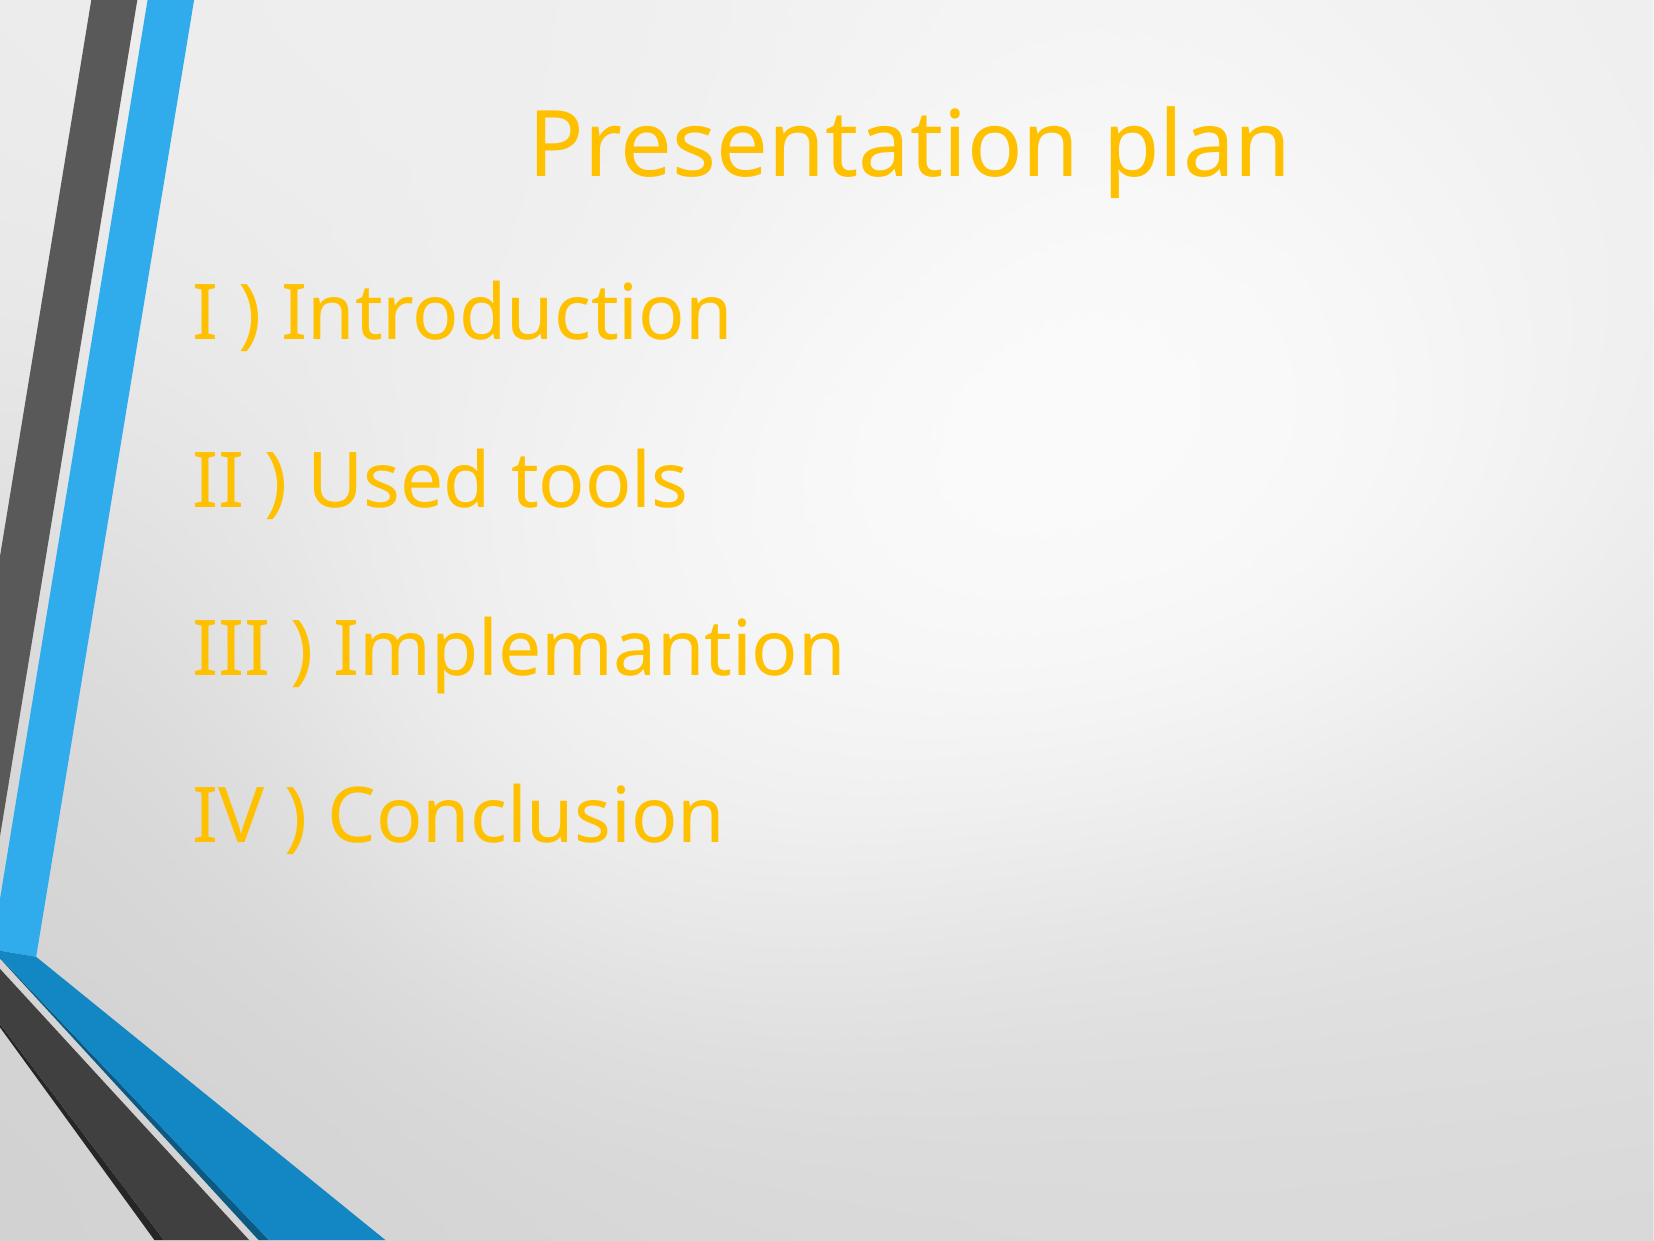

Presentation plan
 I ) Introduction
 II ) Used tools
 III ) Implemantion
 IV ) Conclusion